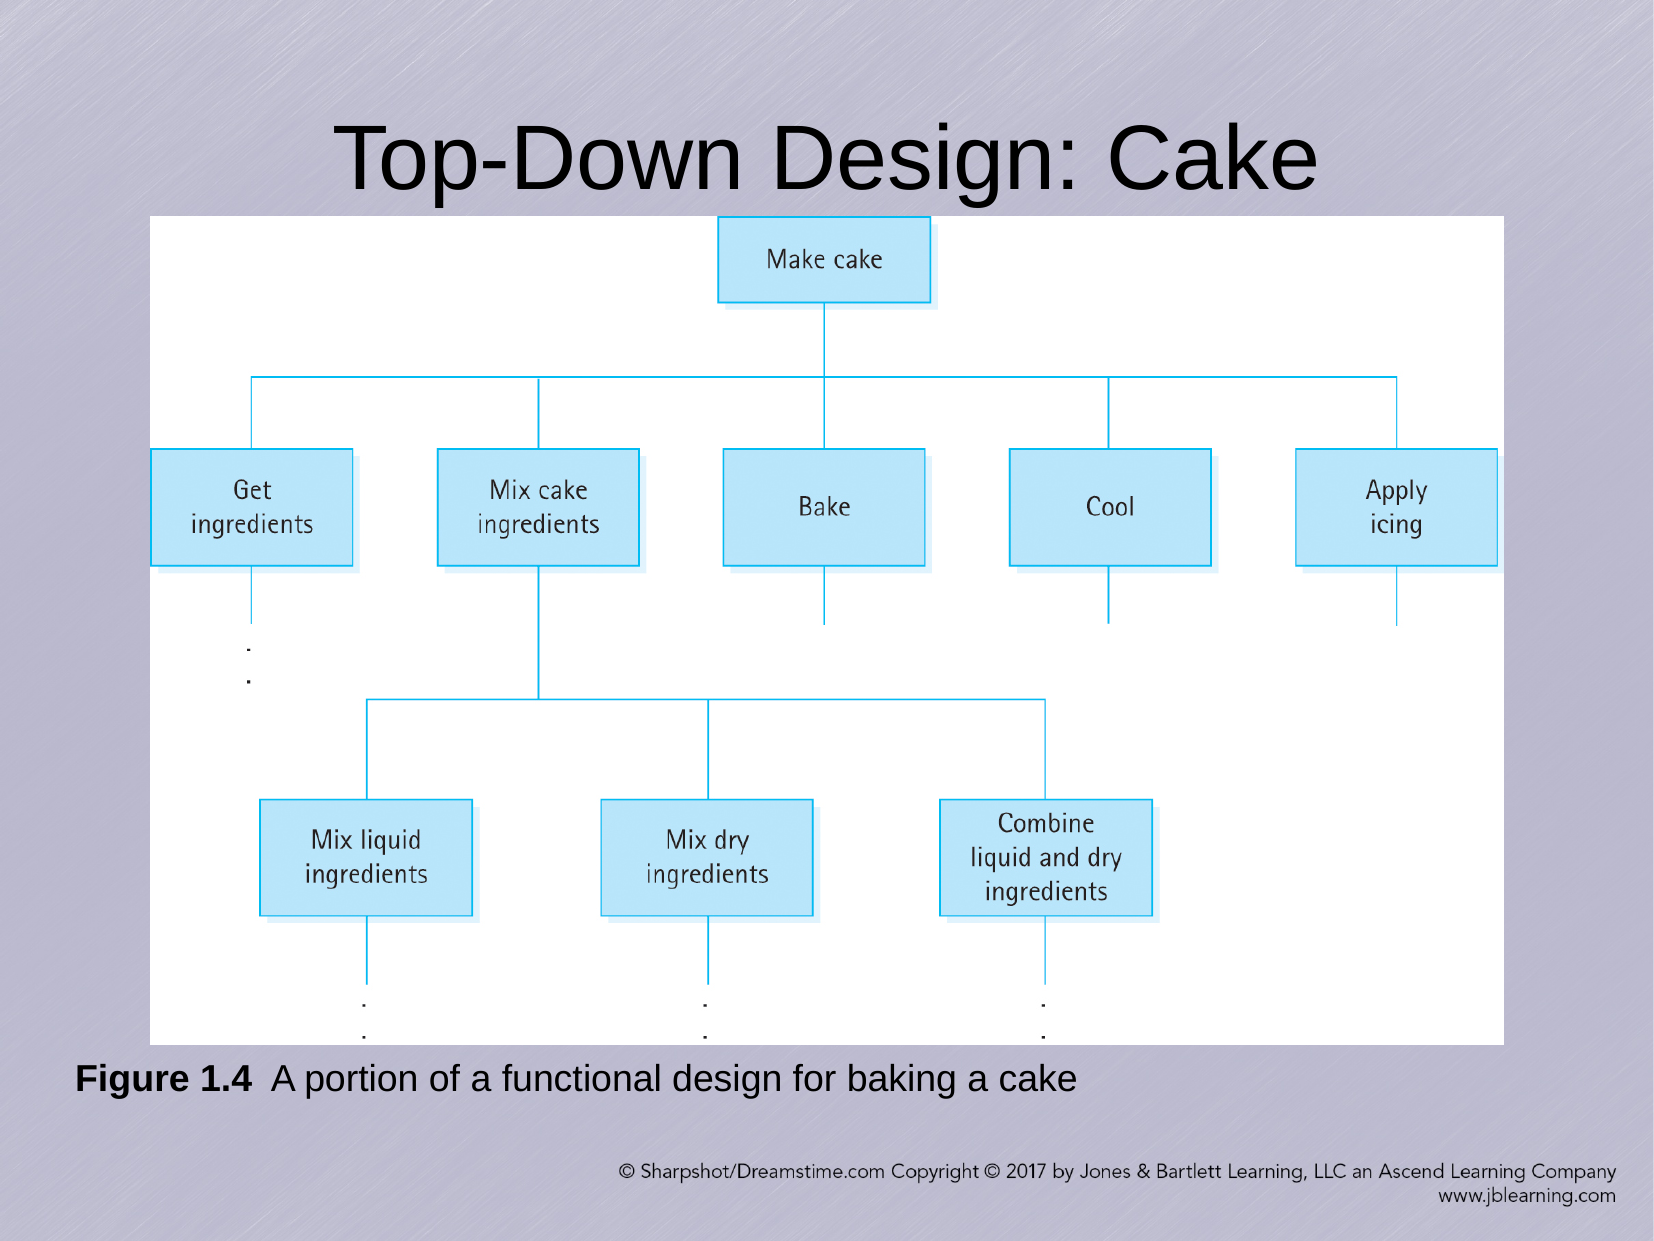

Top-Down Design: Cake
	Figure 1.4 A portion of a functional design for baking a cake